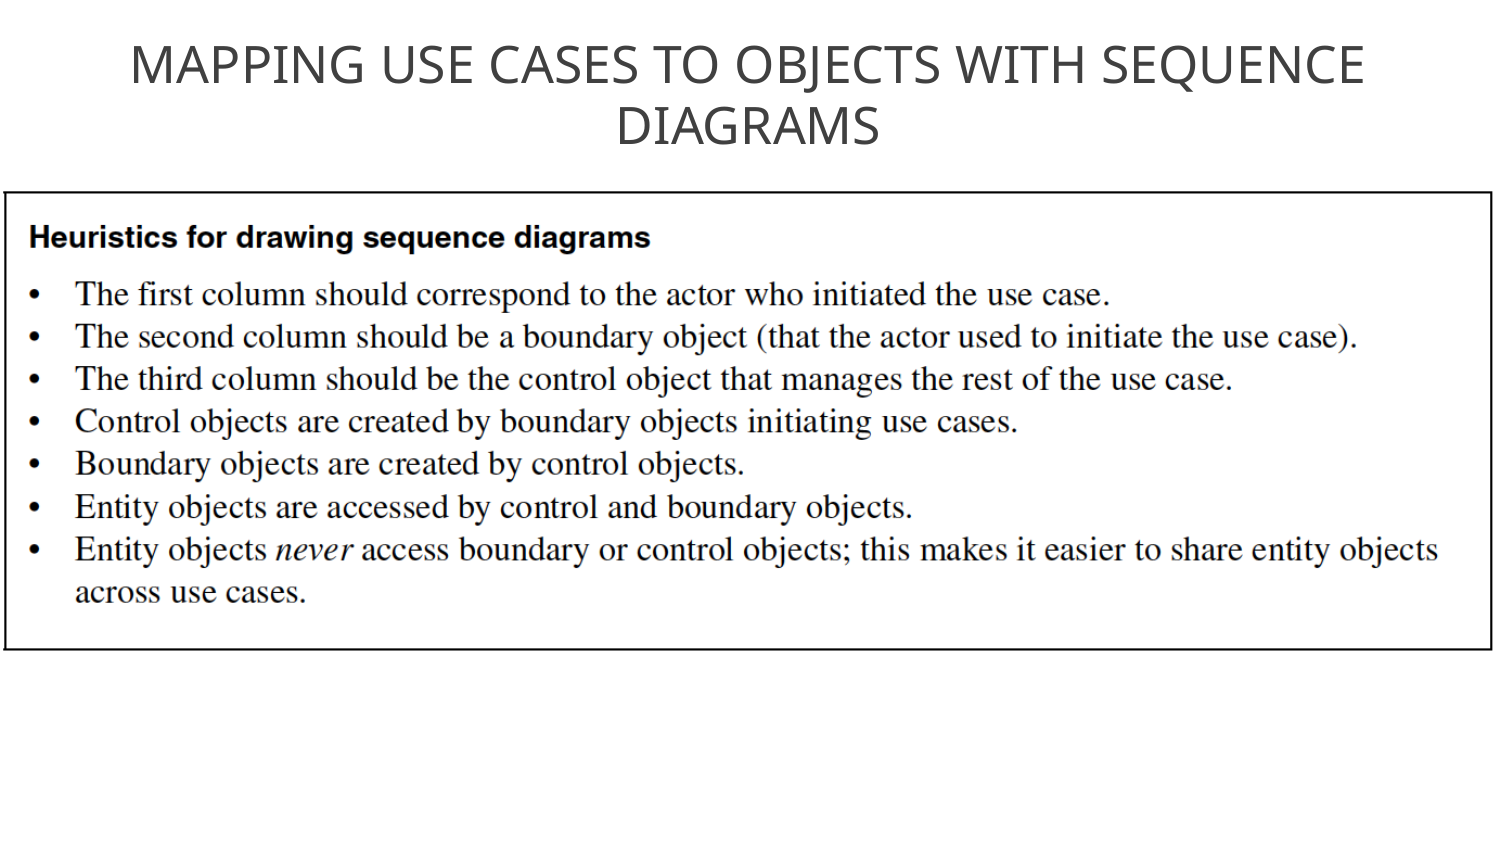

# Mapping USE CASES to objects with sequence diagrams